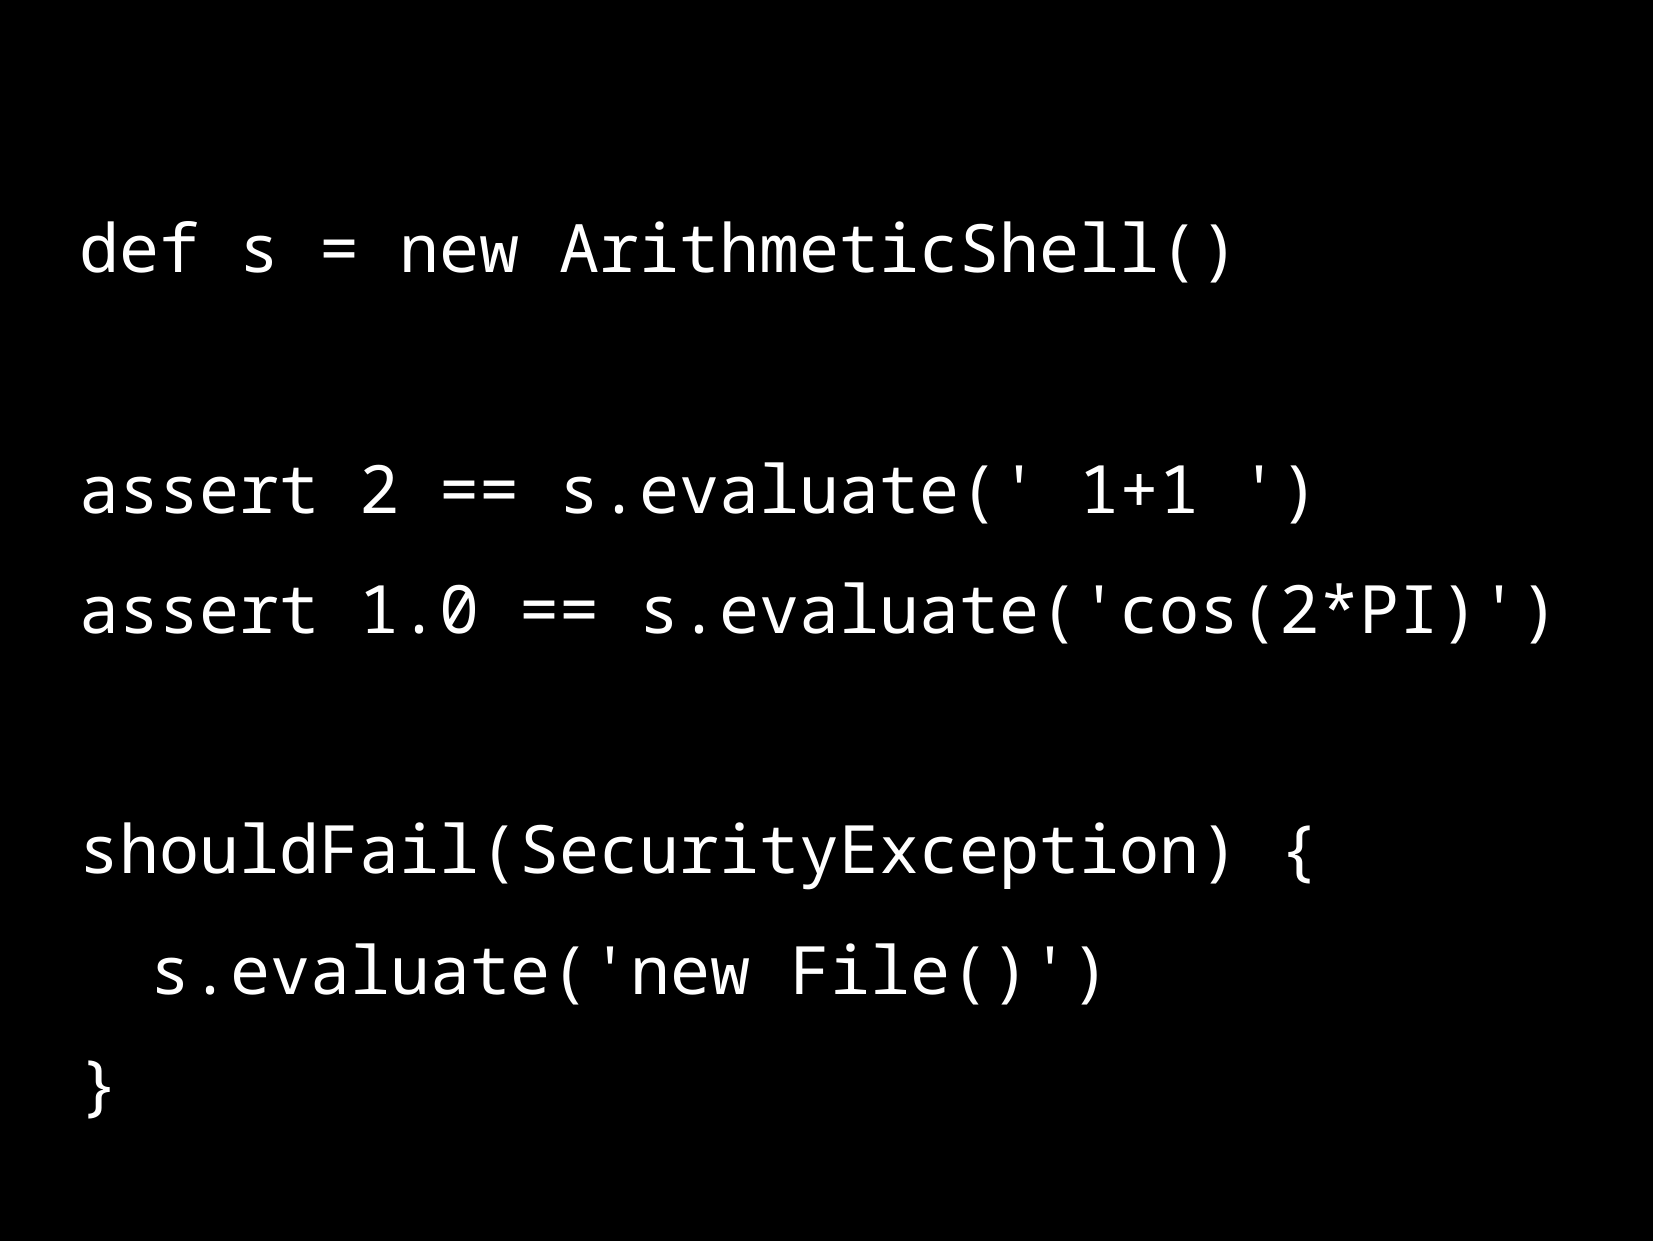

# def s = new ArithmeticShell()
assert 2 == s.evaluate(' 1+1 ')
assert 1.0 == s.evaluate('cos(2*PI)')
shouldFail(SecurityException) {
s.evaluate('new File()')
}